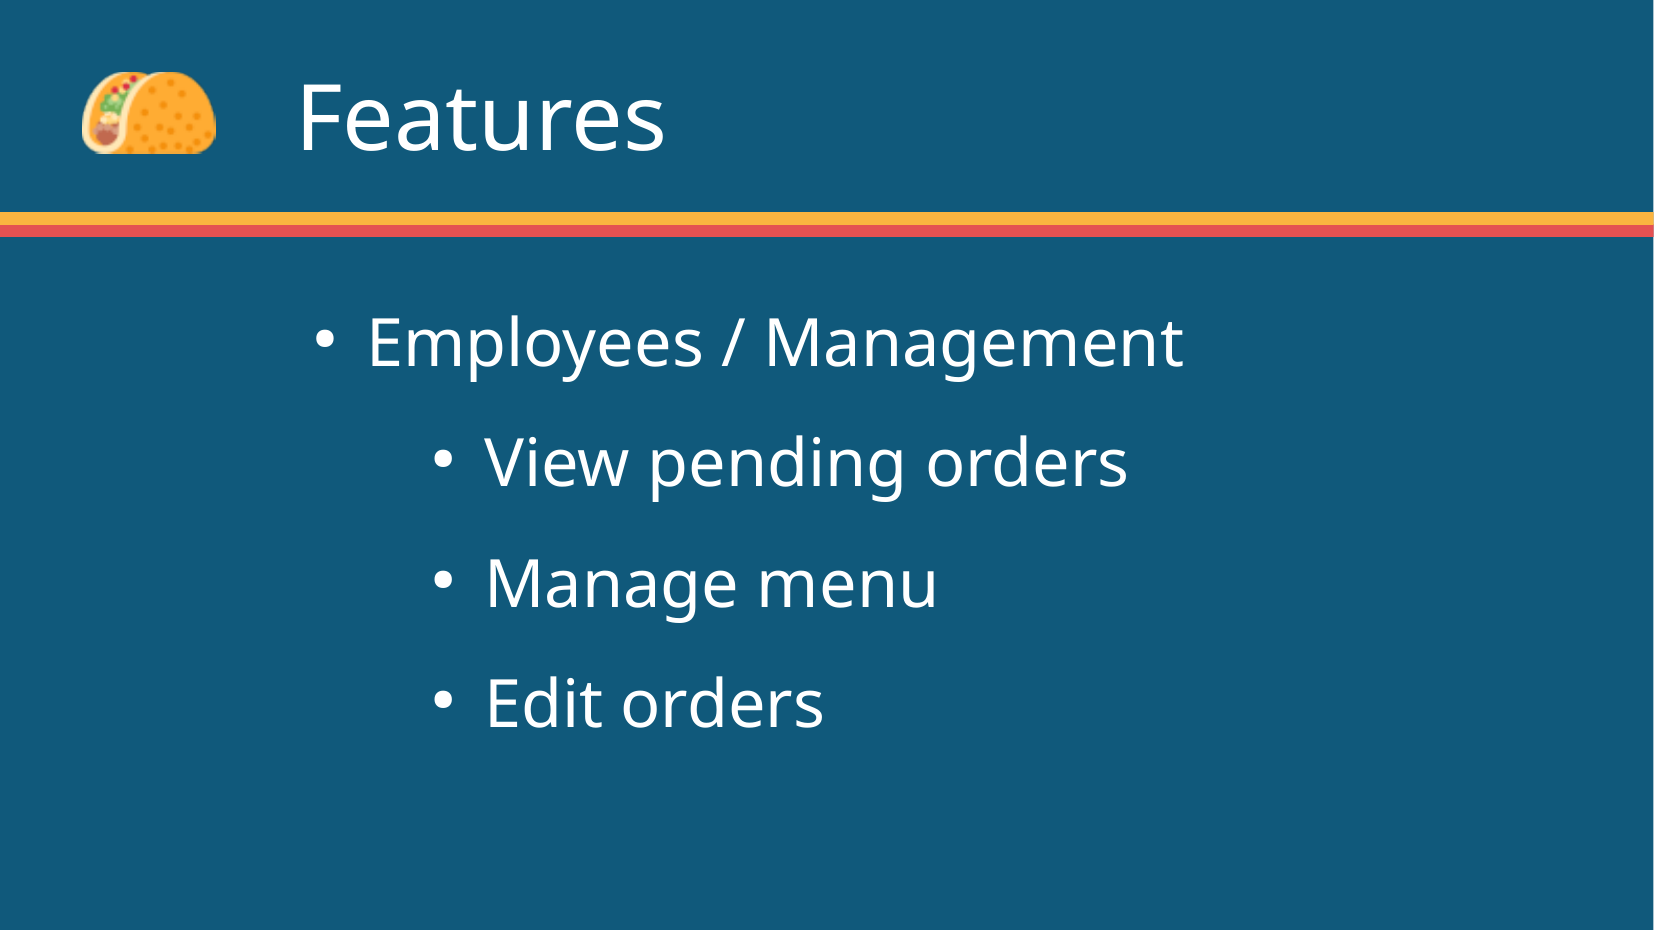

# Features
Employees / Management
View pending orders
Manage menu
Edit orders